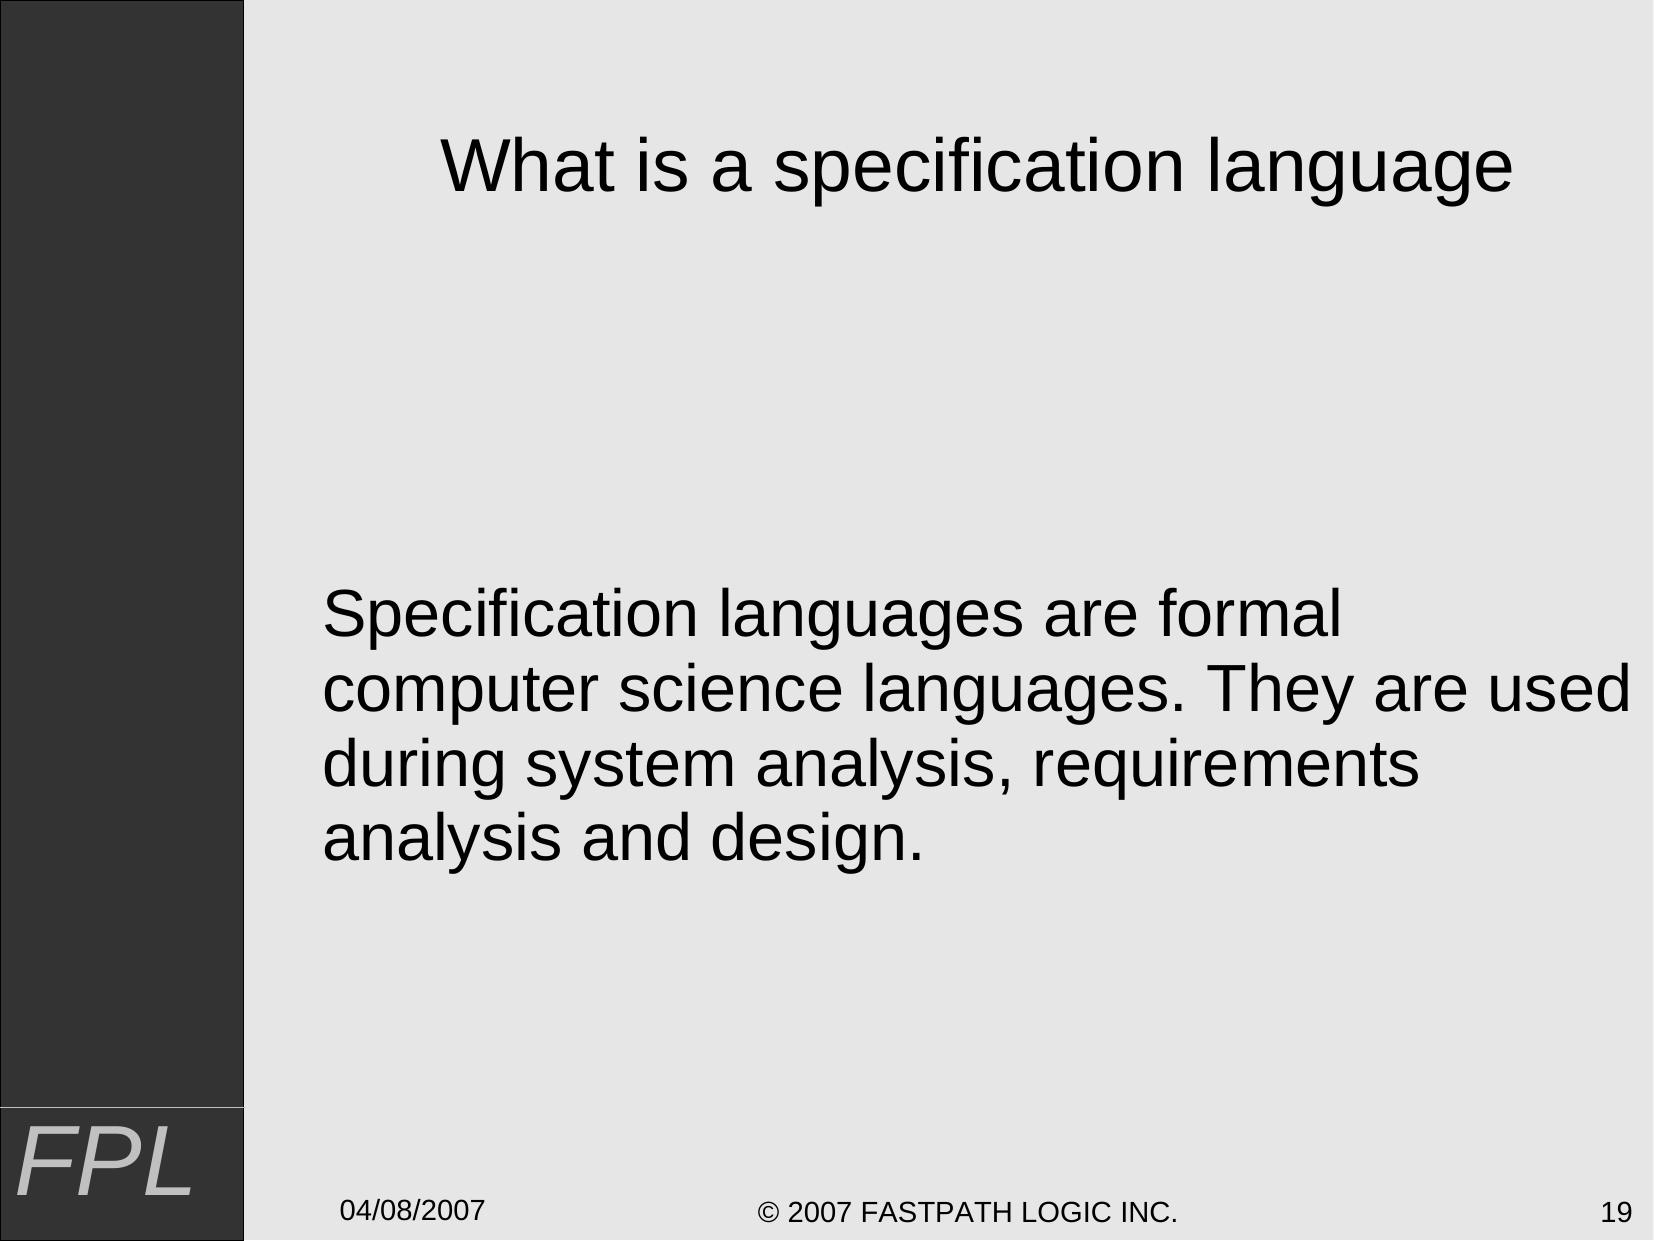

# What is a specification language
Specification languages are formal computer science languages. They are used during system analysis, requirements analysis and design.
04/08/2007
19
© 2007 FASTPATH LOGIC INC.